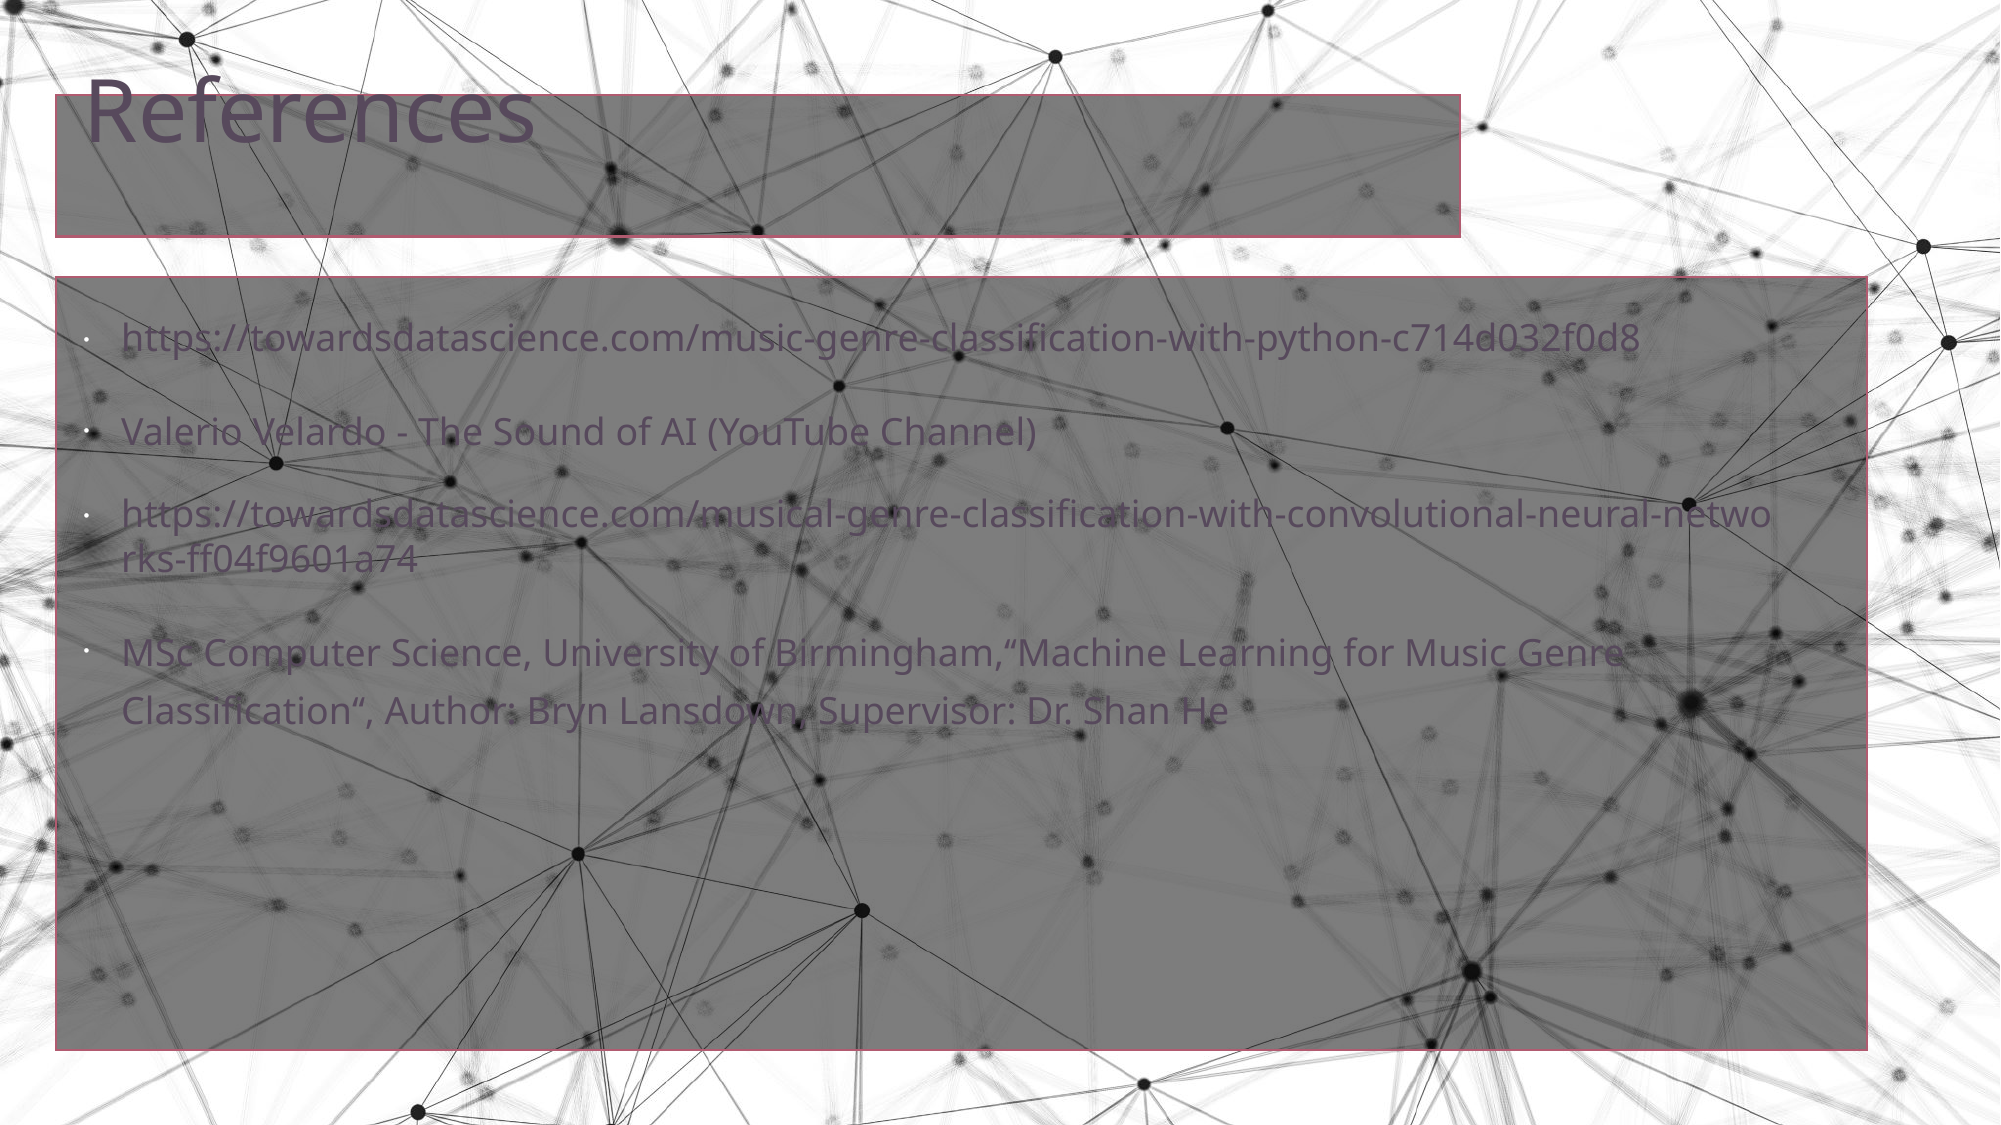

# References
https://towardsdatascience.com/music-genre-classification-with-python-c714d032f0d8
Valerio Velardo - The Sound of AI (YouTube Channel)
https://towardsdatascience.com/musical-genre-classification-with-convolutional-neural-networks-ff04f9601a74
MSc Computer Science, University of Birmingham,‘‘Machine Learning for Music Genre Classification‘‘, Author: Bryn Lansdown, Supervisor: Dr. Shan He